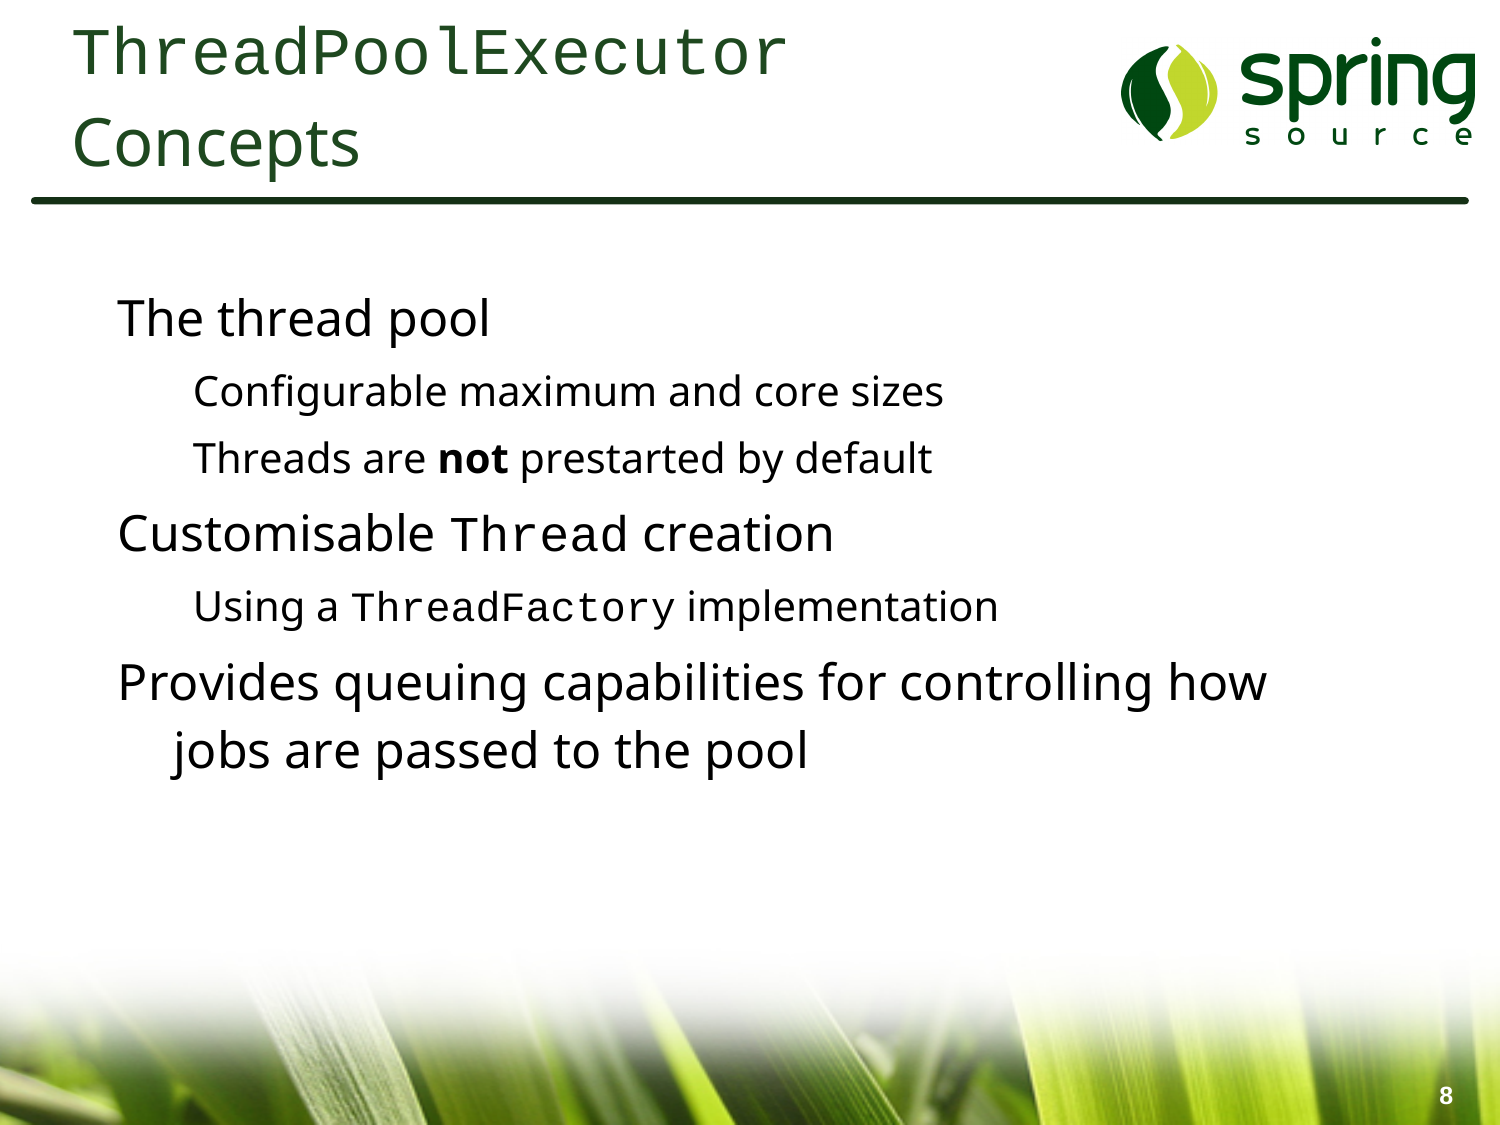

# ThreadPoolExecutor Concepts
The thread pool
Configurable maximum and core sizes
Threads are not prestarted by default
Customisable Thread creation
Using a ThreadFactory implementation
Provides queuing capabilities for controlling how jobs are passed to the pool